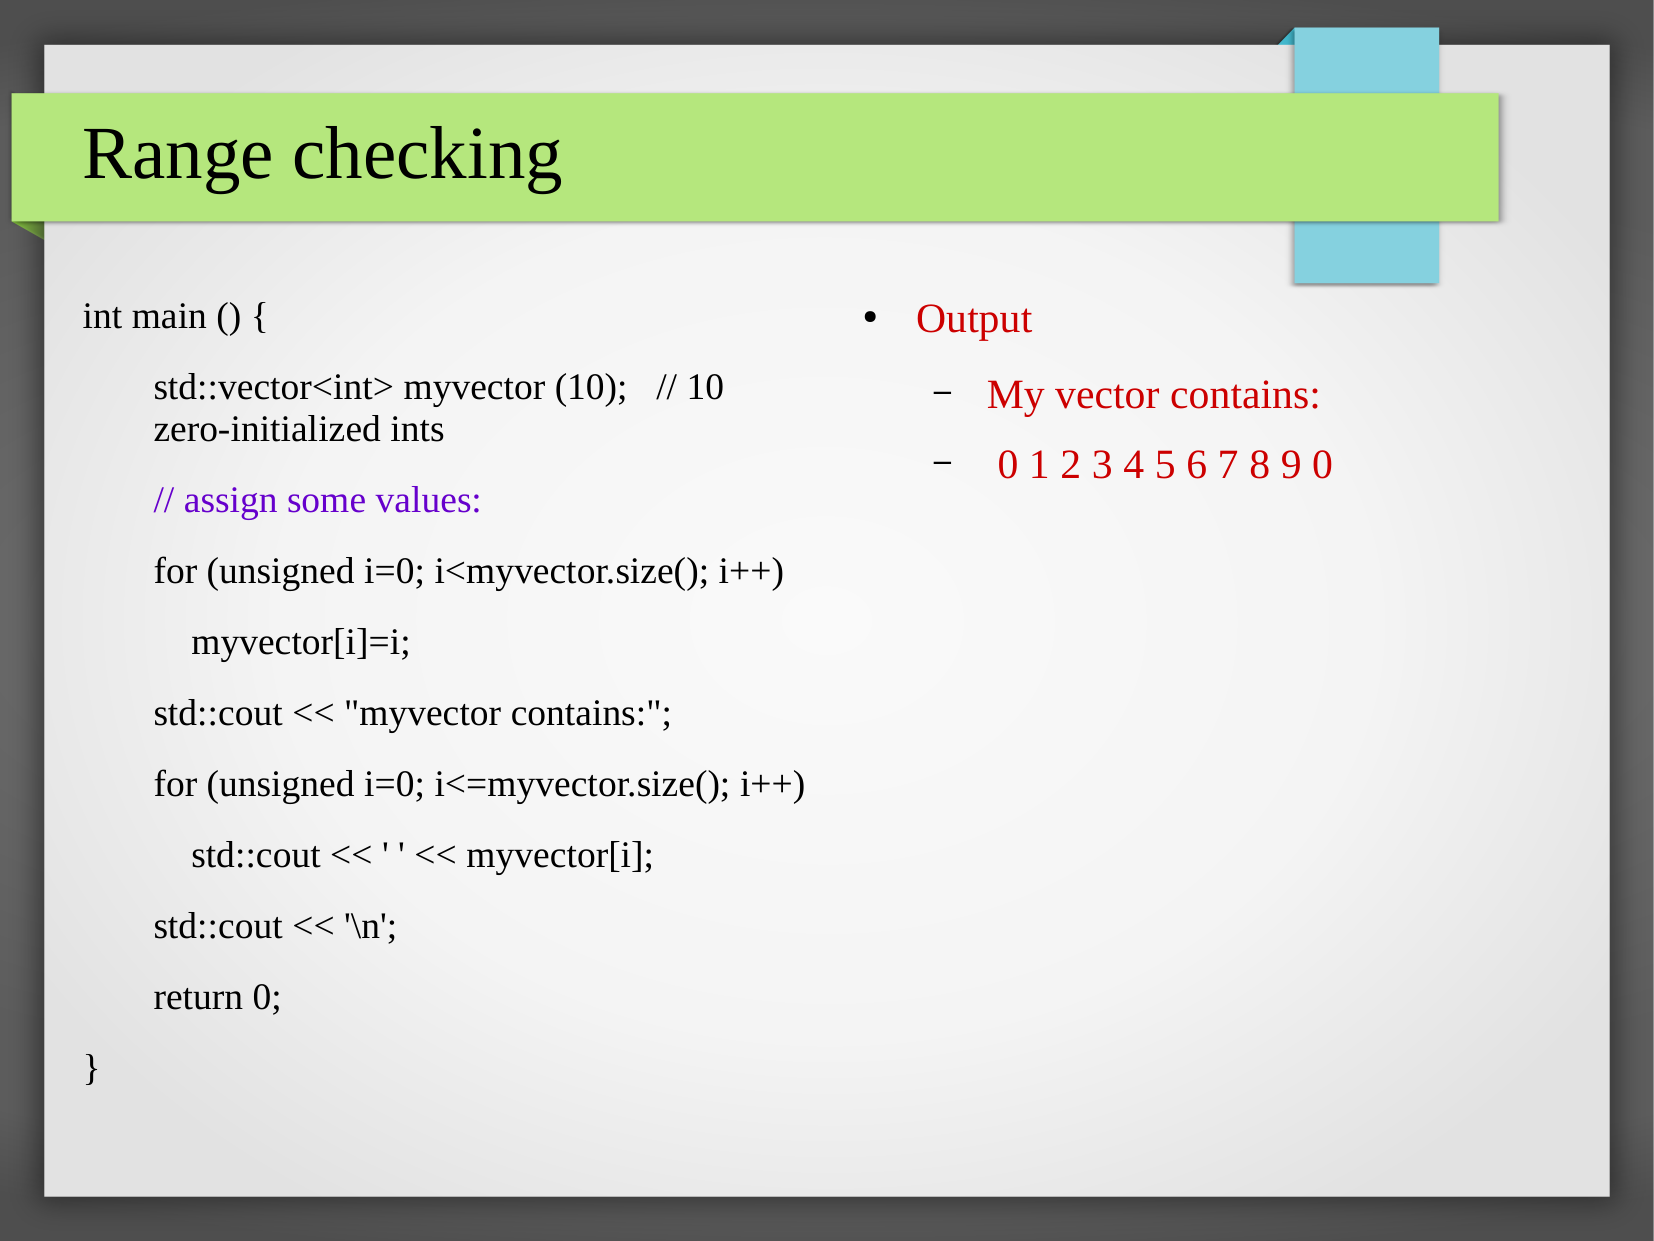

# Range checking
int main () {
std::vector<int> myvector (10); // 10 zero-initialized ints
// assign some values:
for (unsigned i=0; i<myvector.size(); i++)
 myvector[i]=i;
std::cout << "myvector contains:";
for (unsigned i=0; i<=myvector.size(); i++)
 std::cout << ' ' << myvector[i];
std::cout << '\n';
return 0;
}
Output
My vector contains:
 0 1 2 3 4 5 6 7 8 9 0